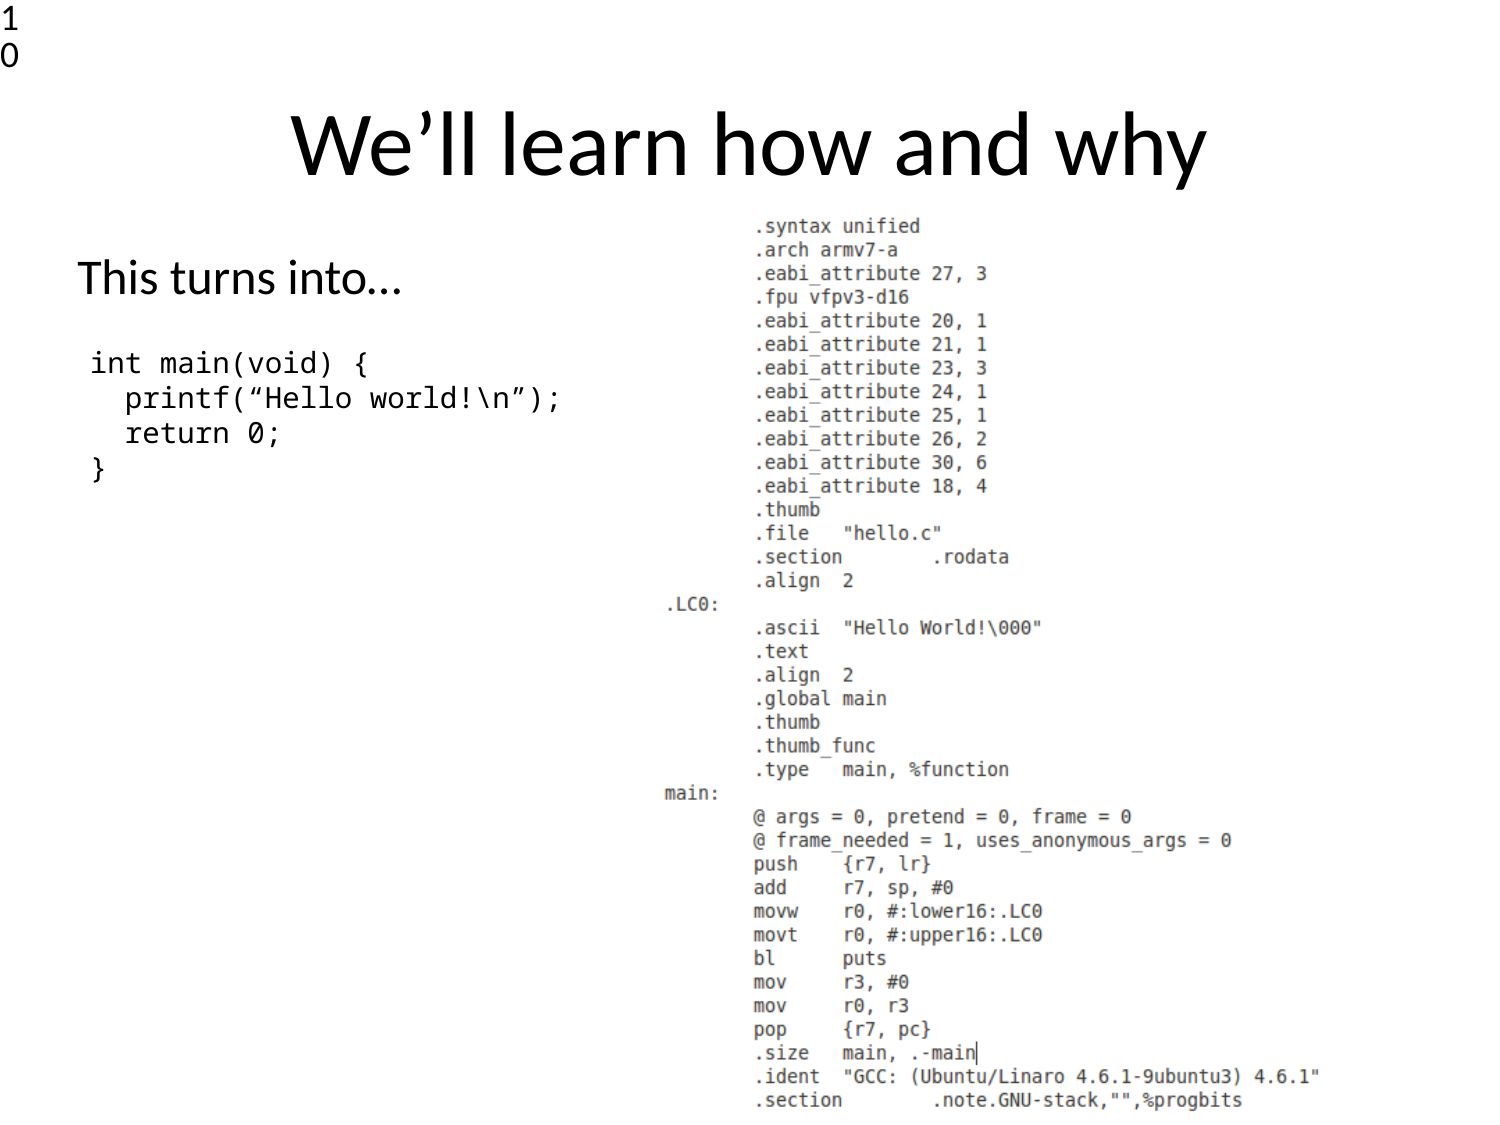

# We’ll learn how and why
This turns into…
int main(void) {
 printf(“Hello world!\n”);
 return 0;
}